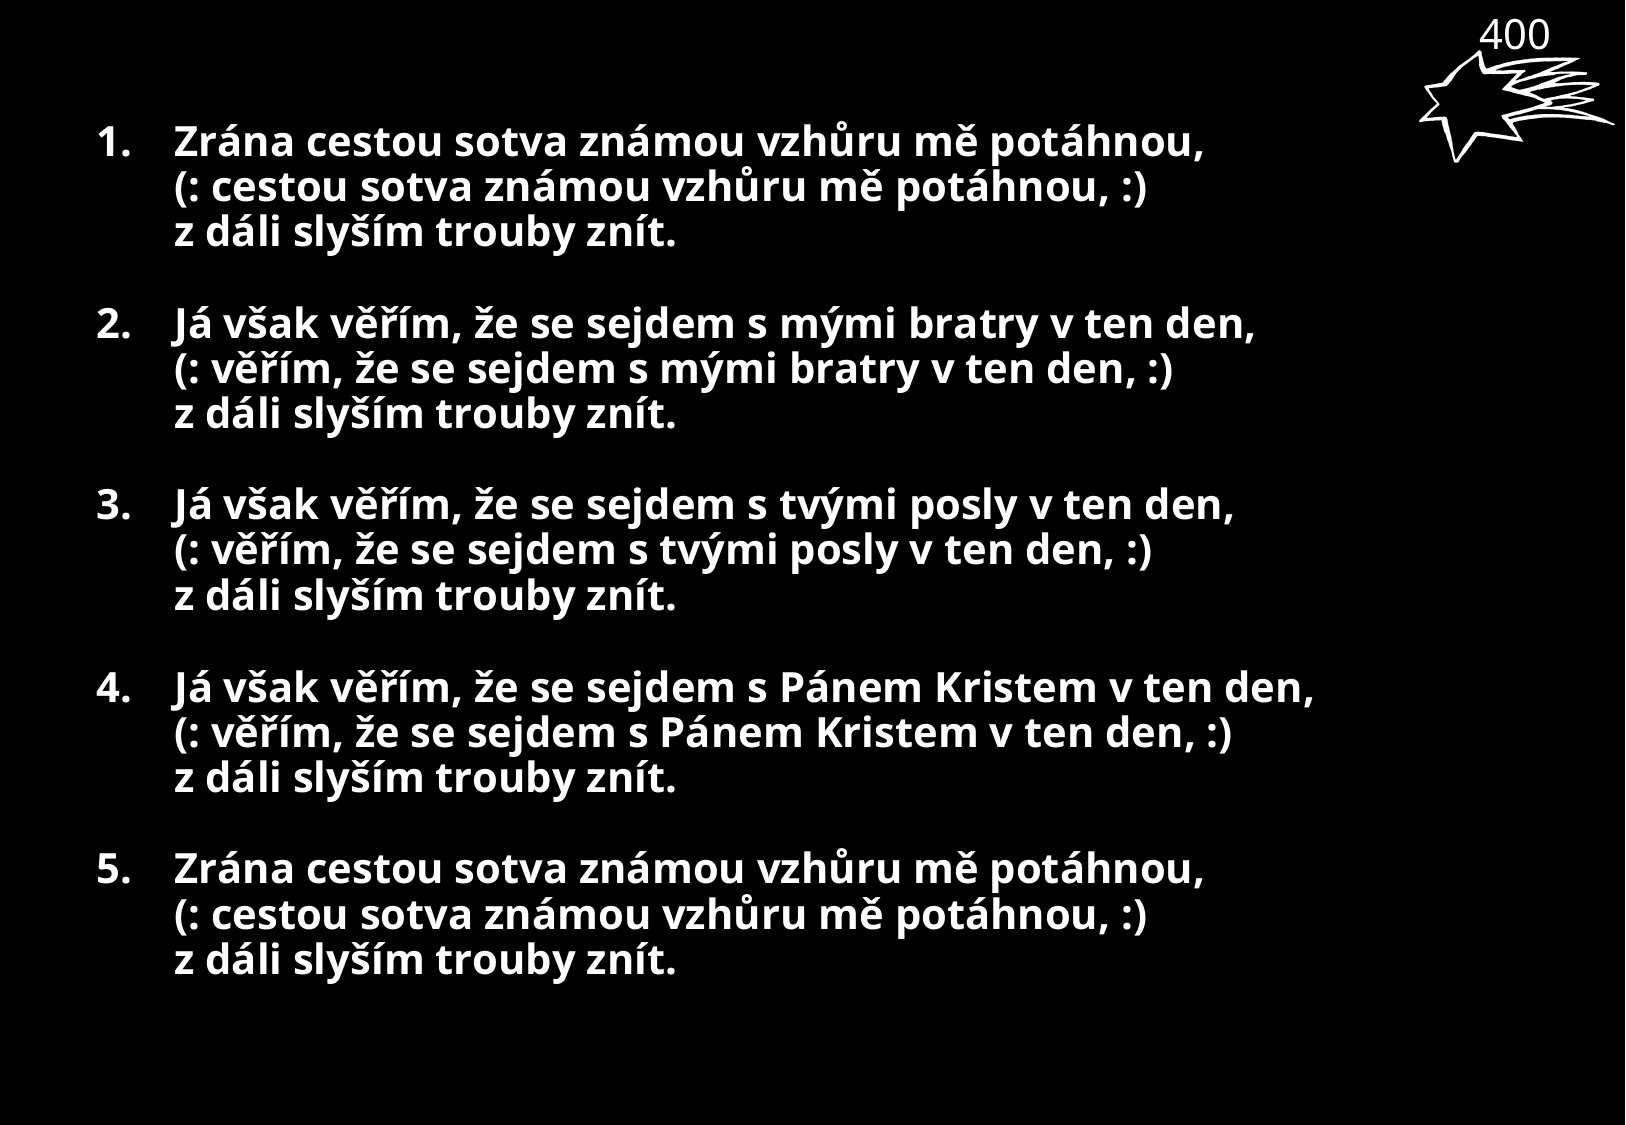

400
# 1. 	Zrána cestou sotva známou vzhůru mě potáhnou, (: cestou sotva známou vzhůru mě potáhnou, :) z dáli slyším trouby znít.
2.	Já však věřím, že se sejdem s mými bratry v ten den,
(: věřím, že se sejdem s mými bratry v ten den, :)
z dáli slyším trouby znít.
3.	Já však věřím, že se sejdem s tvými posly v ten den,
(: věřím, že se sejdem s tvými posly v ten den, :)
z dáli slyším trouby znít.
Já však věřím, že se sejdem s Pánem Kristem v ten den,
(: věřím, že se sejdem s Pánem Kristem v ten den, :)
z dáli slyším trouby znít.
5. 	Zrána cestou sotva známou vzhůru mě potáhnou,
(: cestou sotva známou vzhůru mě potáhnou, :)
z dáli slyším trouby znít.